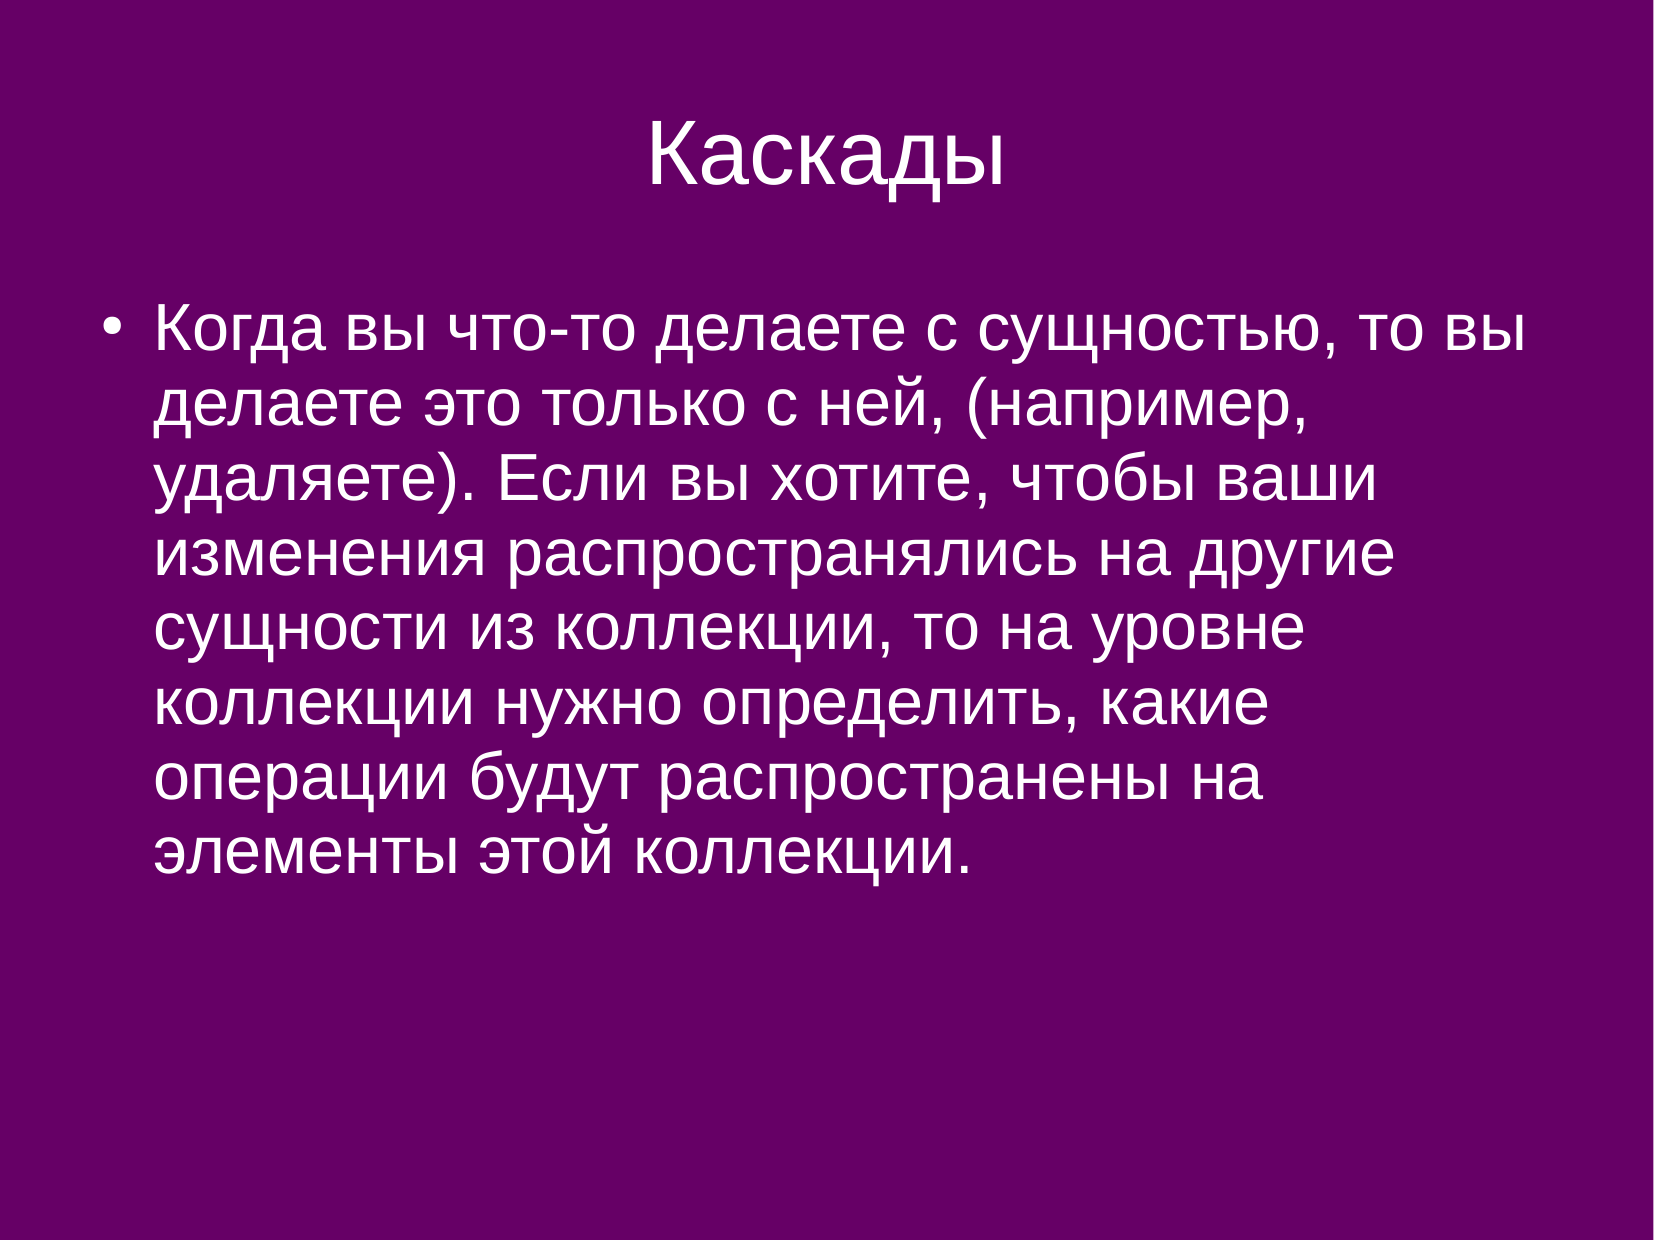

# Каскады
Когда вы что-то делаете с сущностью, то вы делаете это только с ней, (например, удаляете). Если вы хотите, чтобы ваши изменения распространялись на другие сущности из коллекции, то на уровне коллекции нужно определить, какие операции будут распространены на элементы этой коллекции.